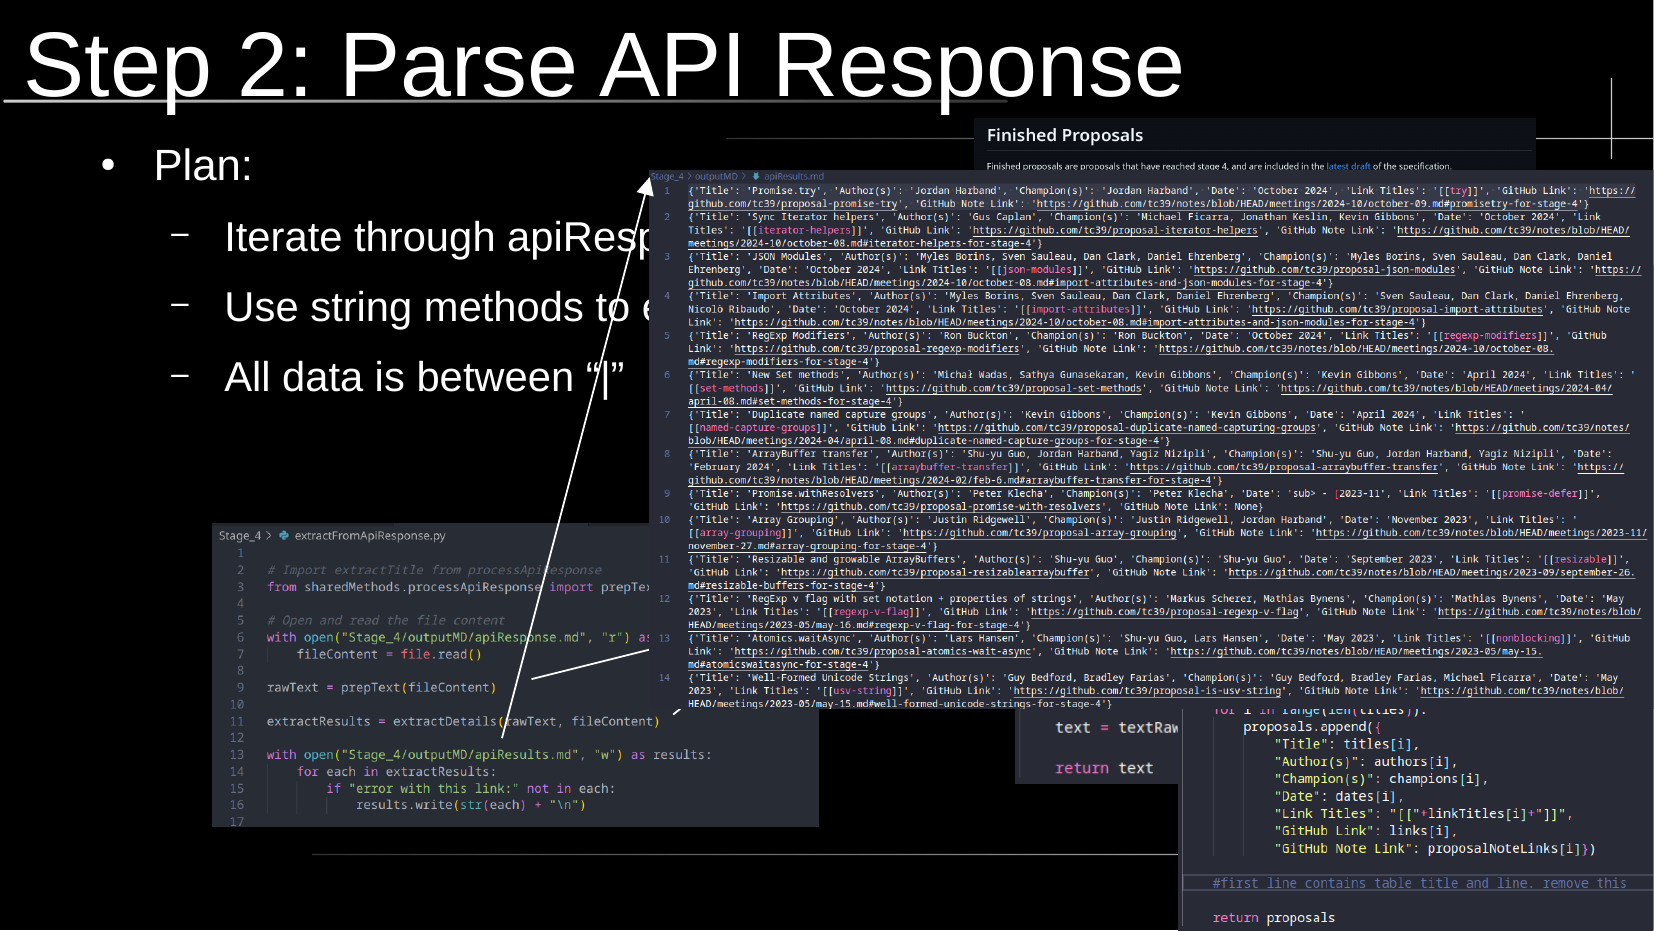

# Step 2: Parse API Response
Plan:
Iterate through apiResponse.md
Use string methods to extract data
All data is between “|”
8